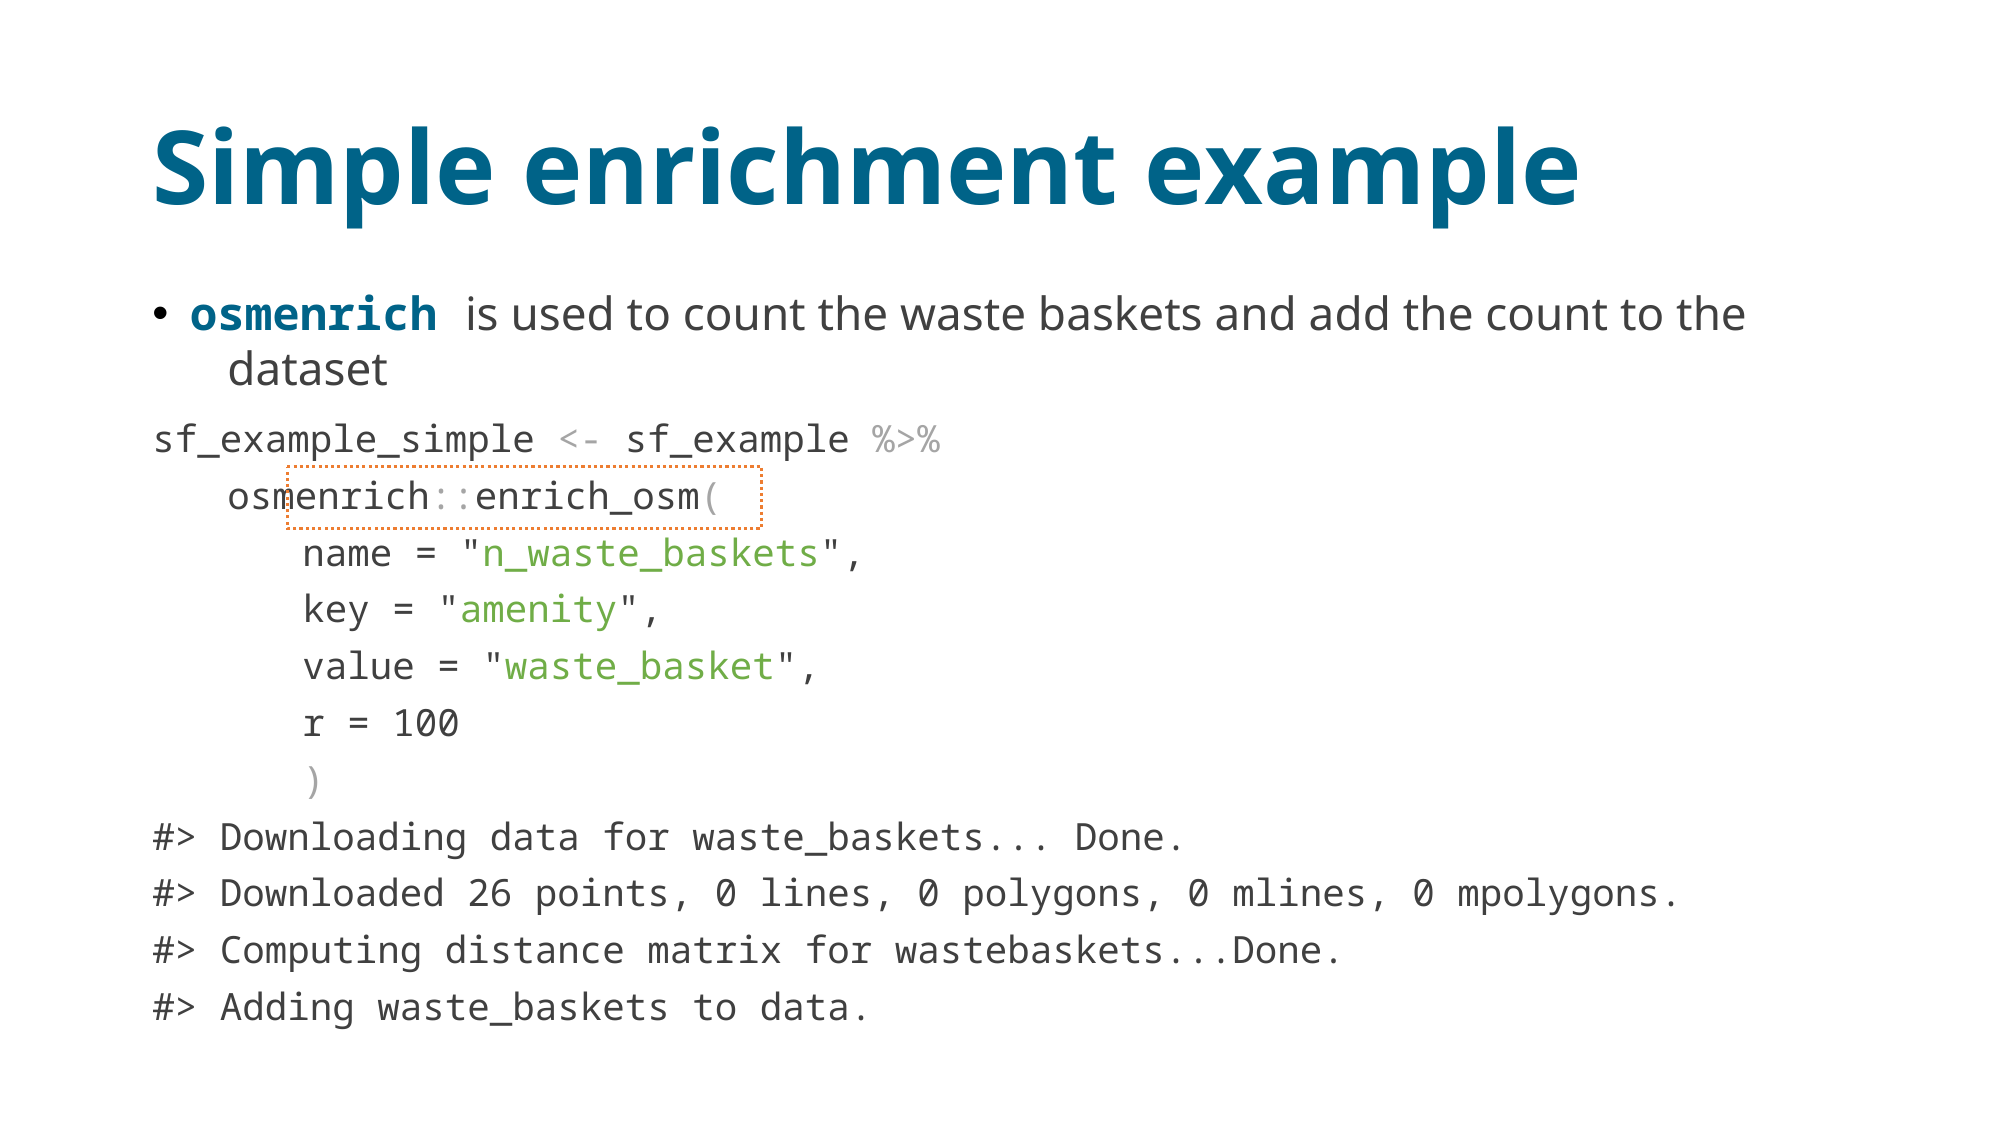

# Simple enrichment example
osmenrich is used to count the waste baskets and add the count to the dataset
sf_example_simple <- sf_example %>%
	osmenrich::enrich_osm(
		name = "n_waste_baskets",
		key = "amenity",
		value = "waste_basket",
		r = 100
		)
#> Downloading data for waste_baskets... Done.
#> Downloaded 26 points, 0 lines, 0 polygons, 0 mlines, 0 mpolygons.
#> Computing distance matrix for wastebaskets...Done.
#> Adding waste_baskets to data.